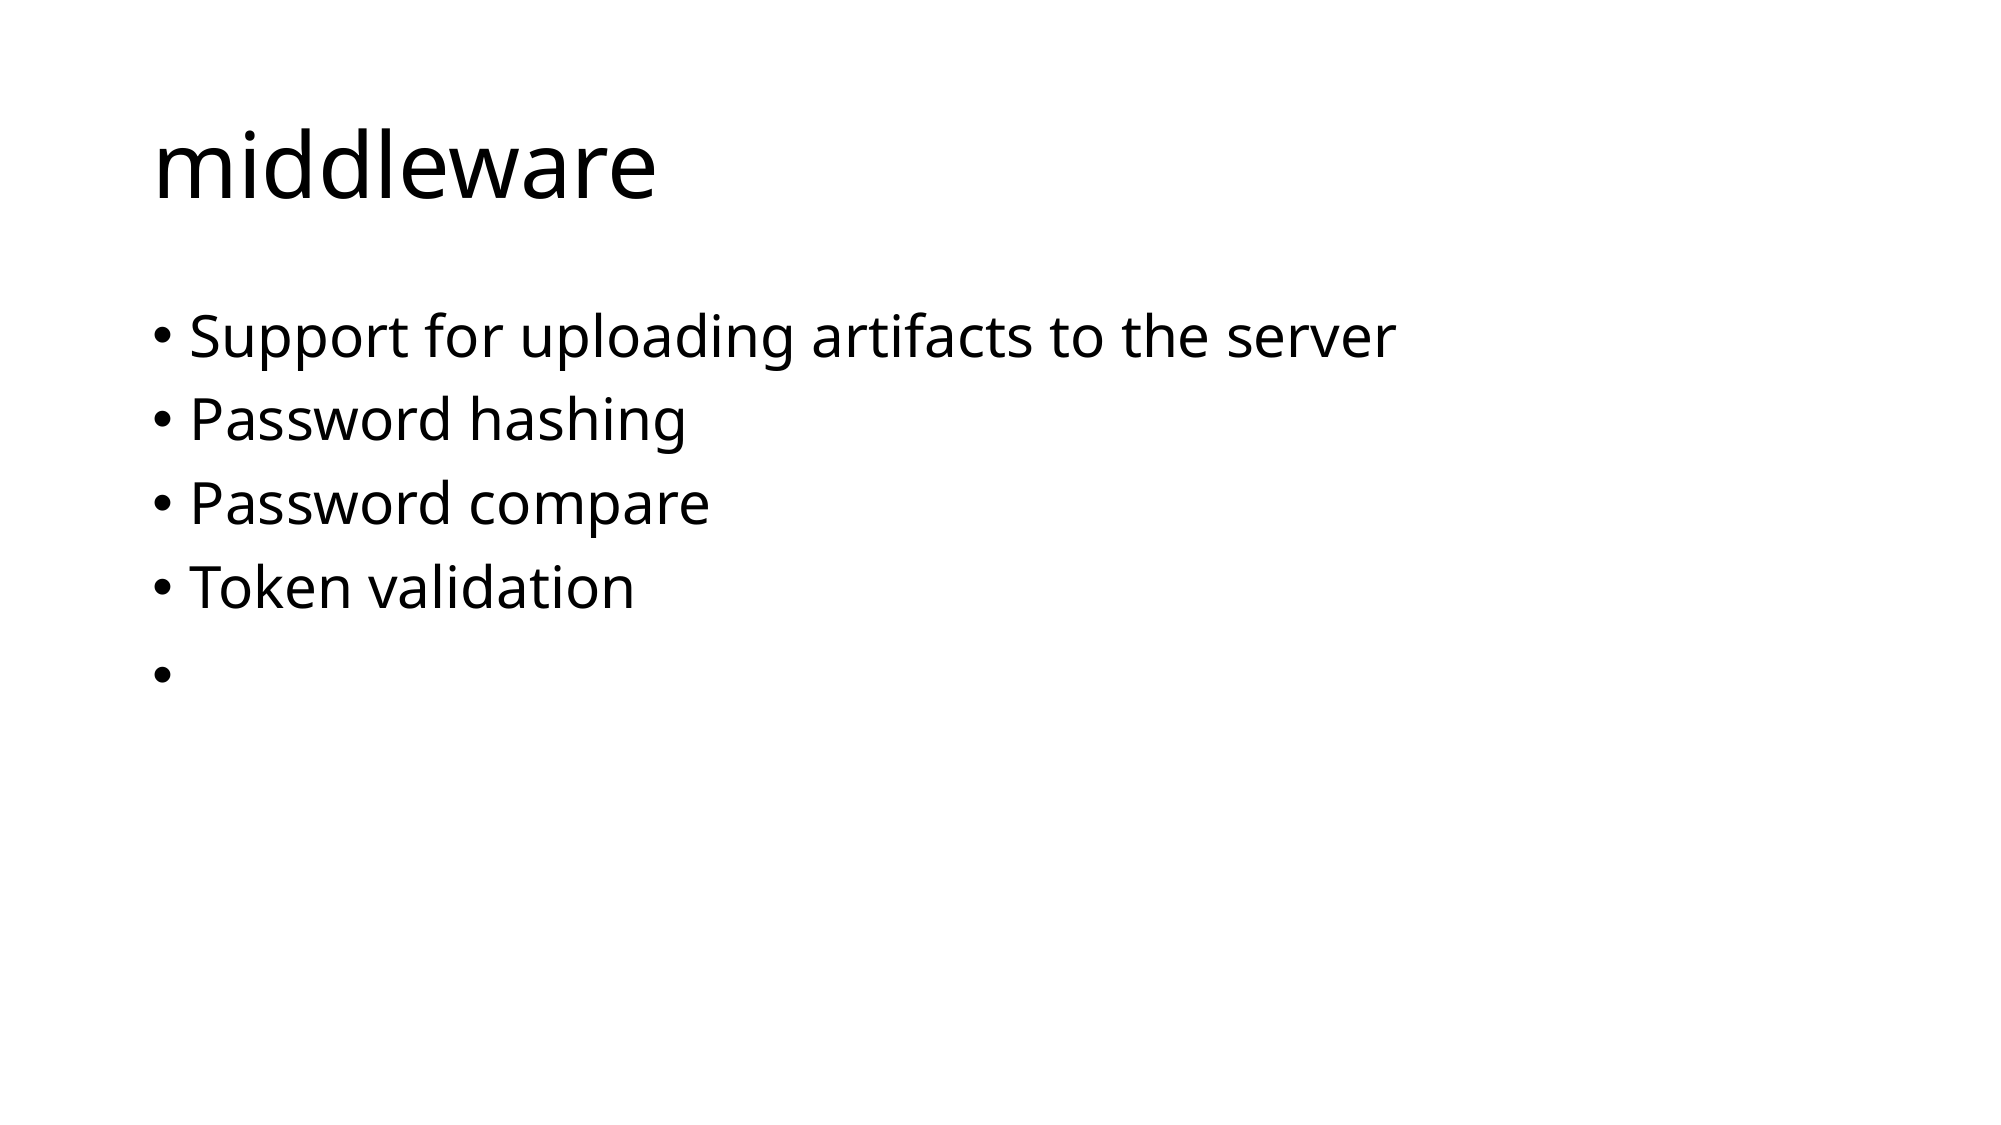

# middleware
Support for uploading artifacts to the server
Password hashing
Password compare
Token validation